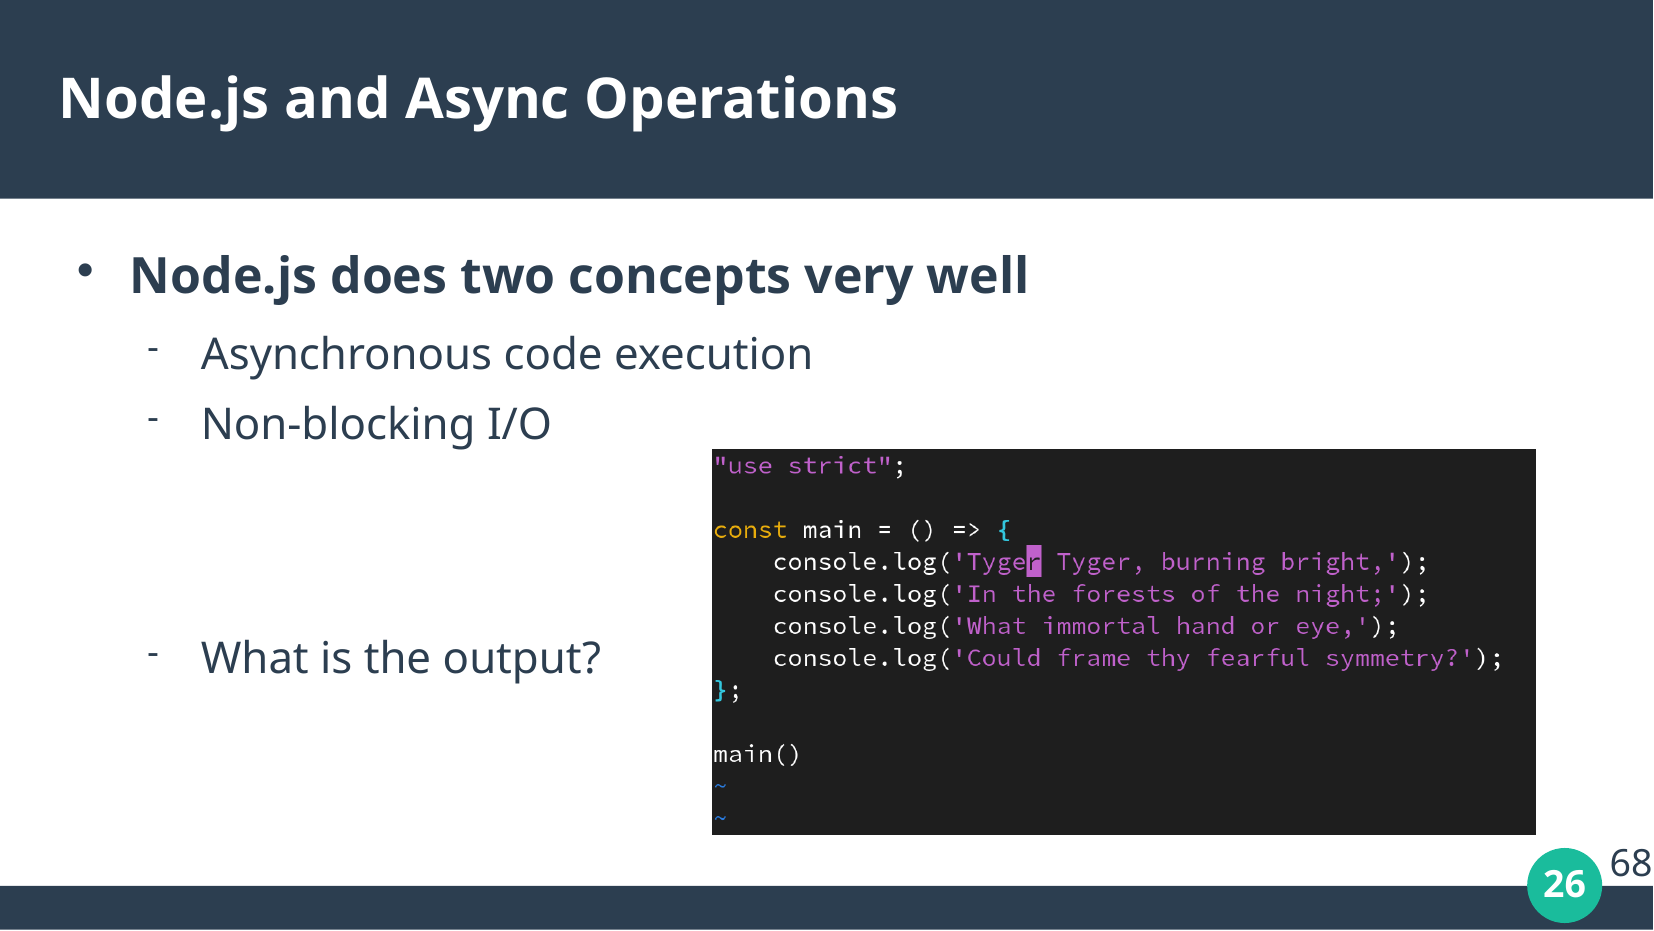

# Node.js and Async Operations
Node.js does two concepts very well
Asynchronous code execution
Non-blocking I/O
What is the output​?
68